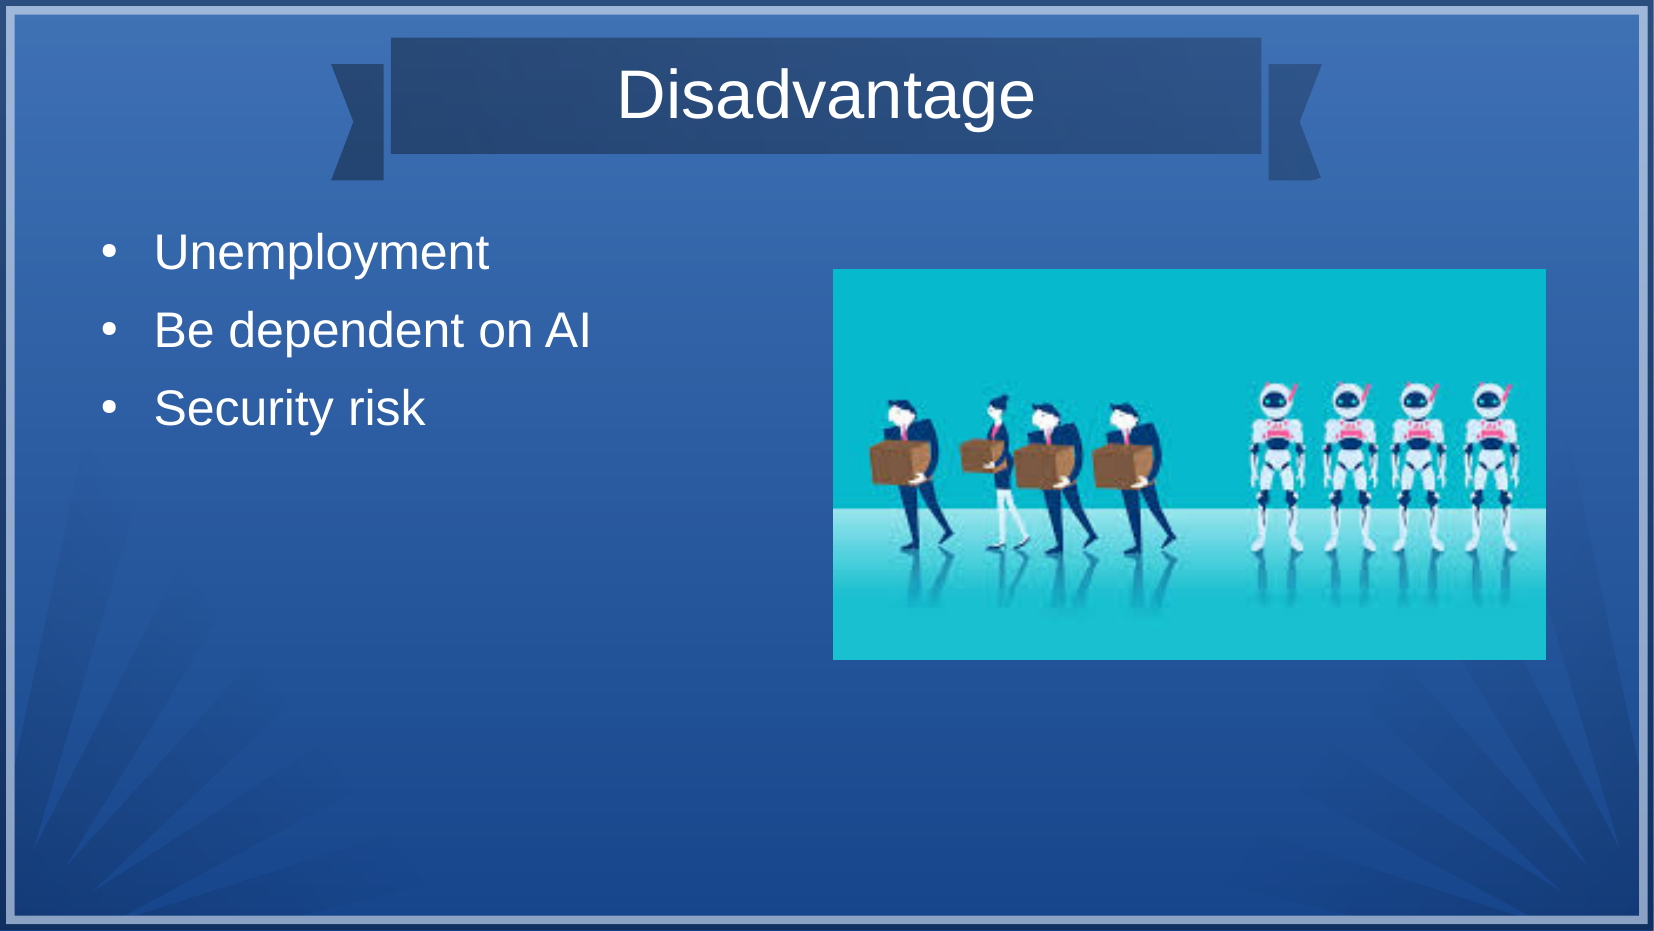

# Disadvantage
Unemployment
Be dependent on AI
Security risk